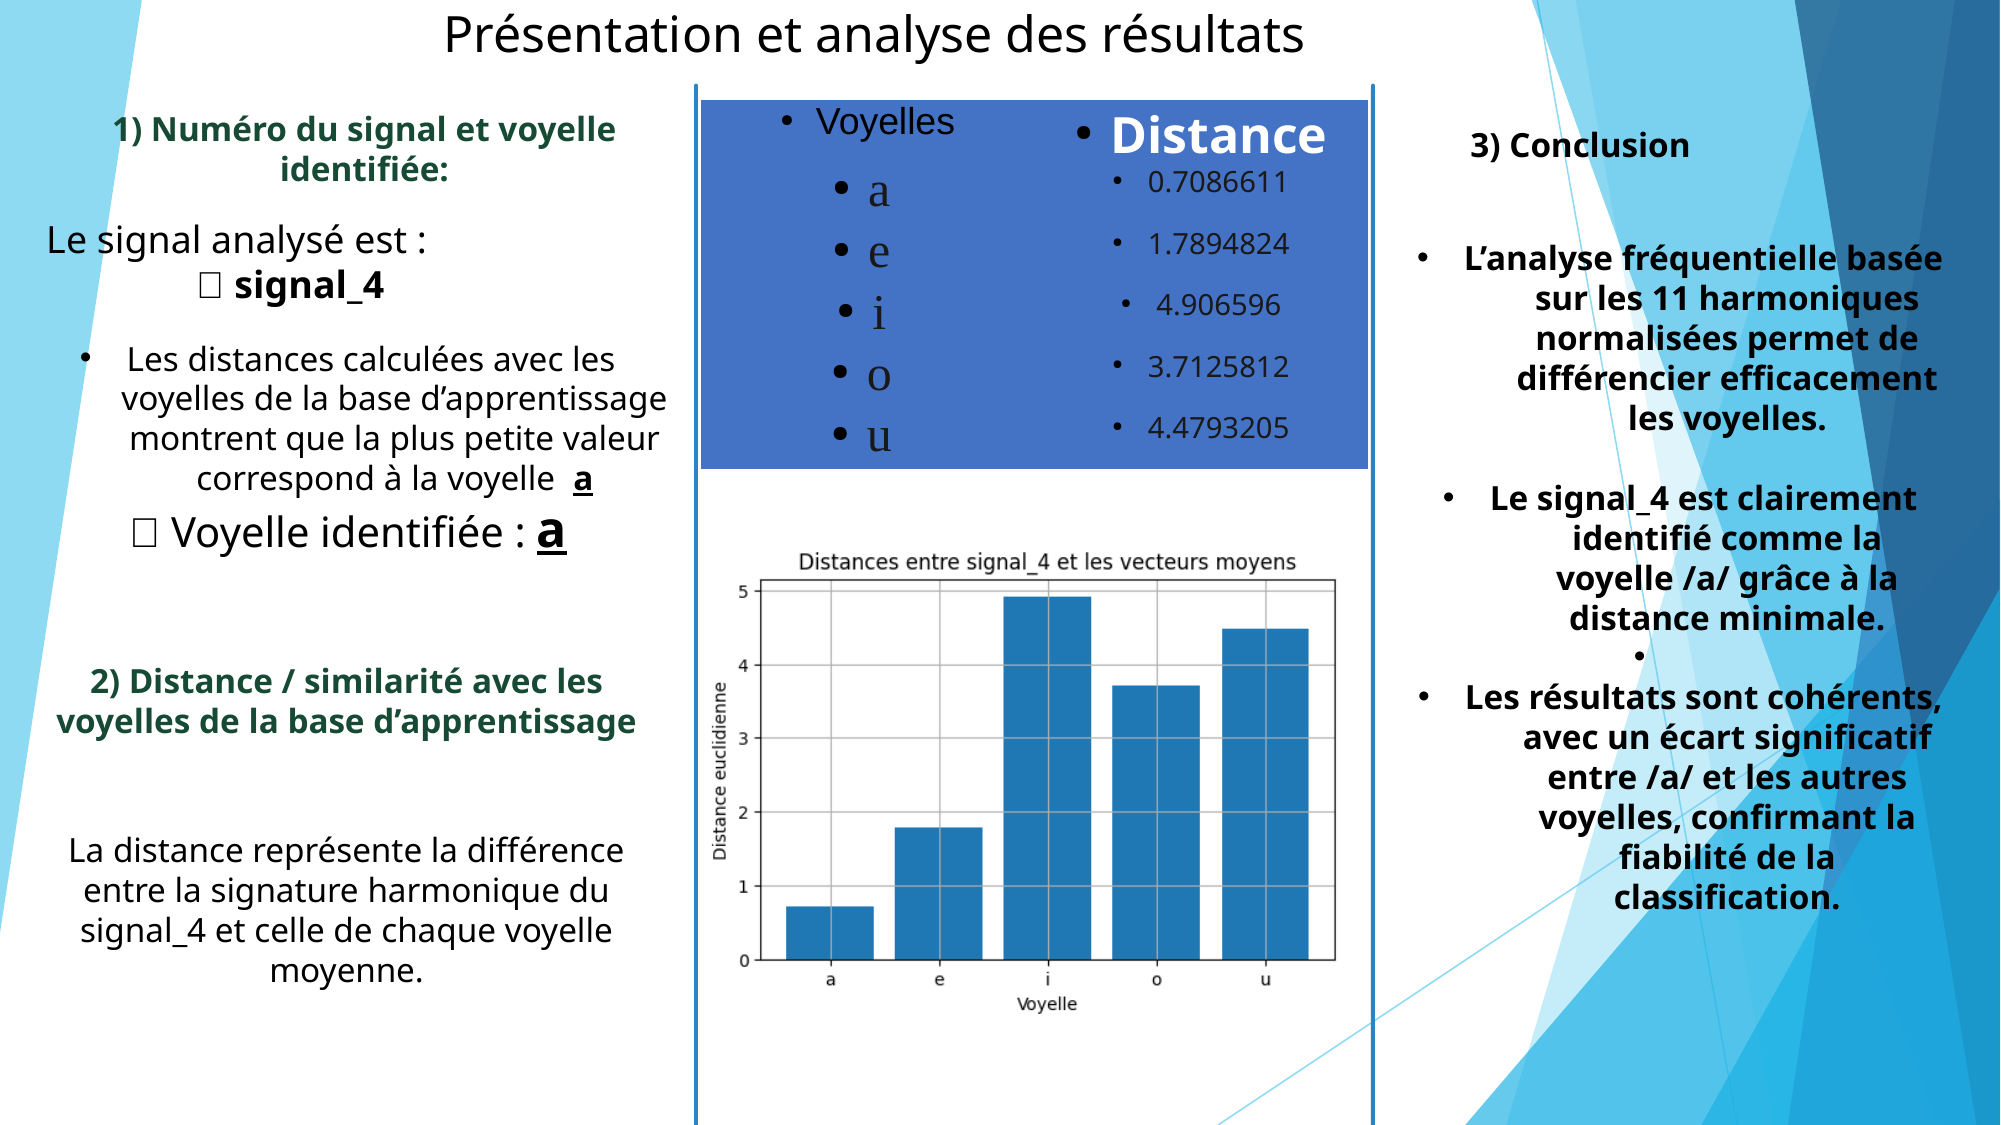

Présentation et analyse des résultats
1) Numéro du signal et voyelle identifiée:
| Voyelles | Distance |
| --- | --- |
| a | 0.7086611 |
| e | 1.7894824 |
| i | 4.906596 |
| o | 3.7125812 |
| u | 4.4793205 |
3) Conclusion
Le signal analysé est :
		 signal_4
L’analyse fréquentielle basée sur les 11 harmoniques normalisées permet de différencier efficacement les voyelles.
Le signal_4 est clairement identifié comme la voyelle /a/ grâce à la distance minimale.
Les résultats sont cohérents, avec un écart significatif entre /a/ et les autres voyelles, confirmant la fiabilité de la classification.
Les distances calculées avec les voyelles de la base d’apprentissage montrent que la plus petite valeur correspond à la voyelle a
 Voyelle identifiée : a
2) Distance / similarité avec les voyelles de la base d’apprentissage
La distance représente la différence entre la signature harmonique du signal_4 et celle de chaque voyelle moyenne.